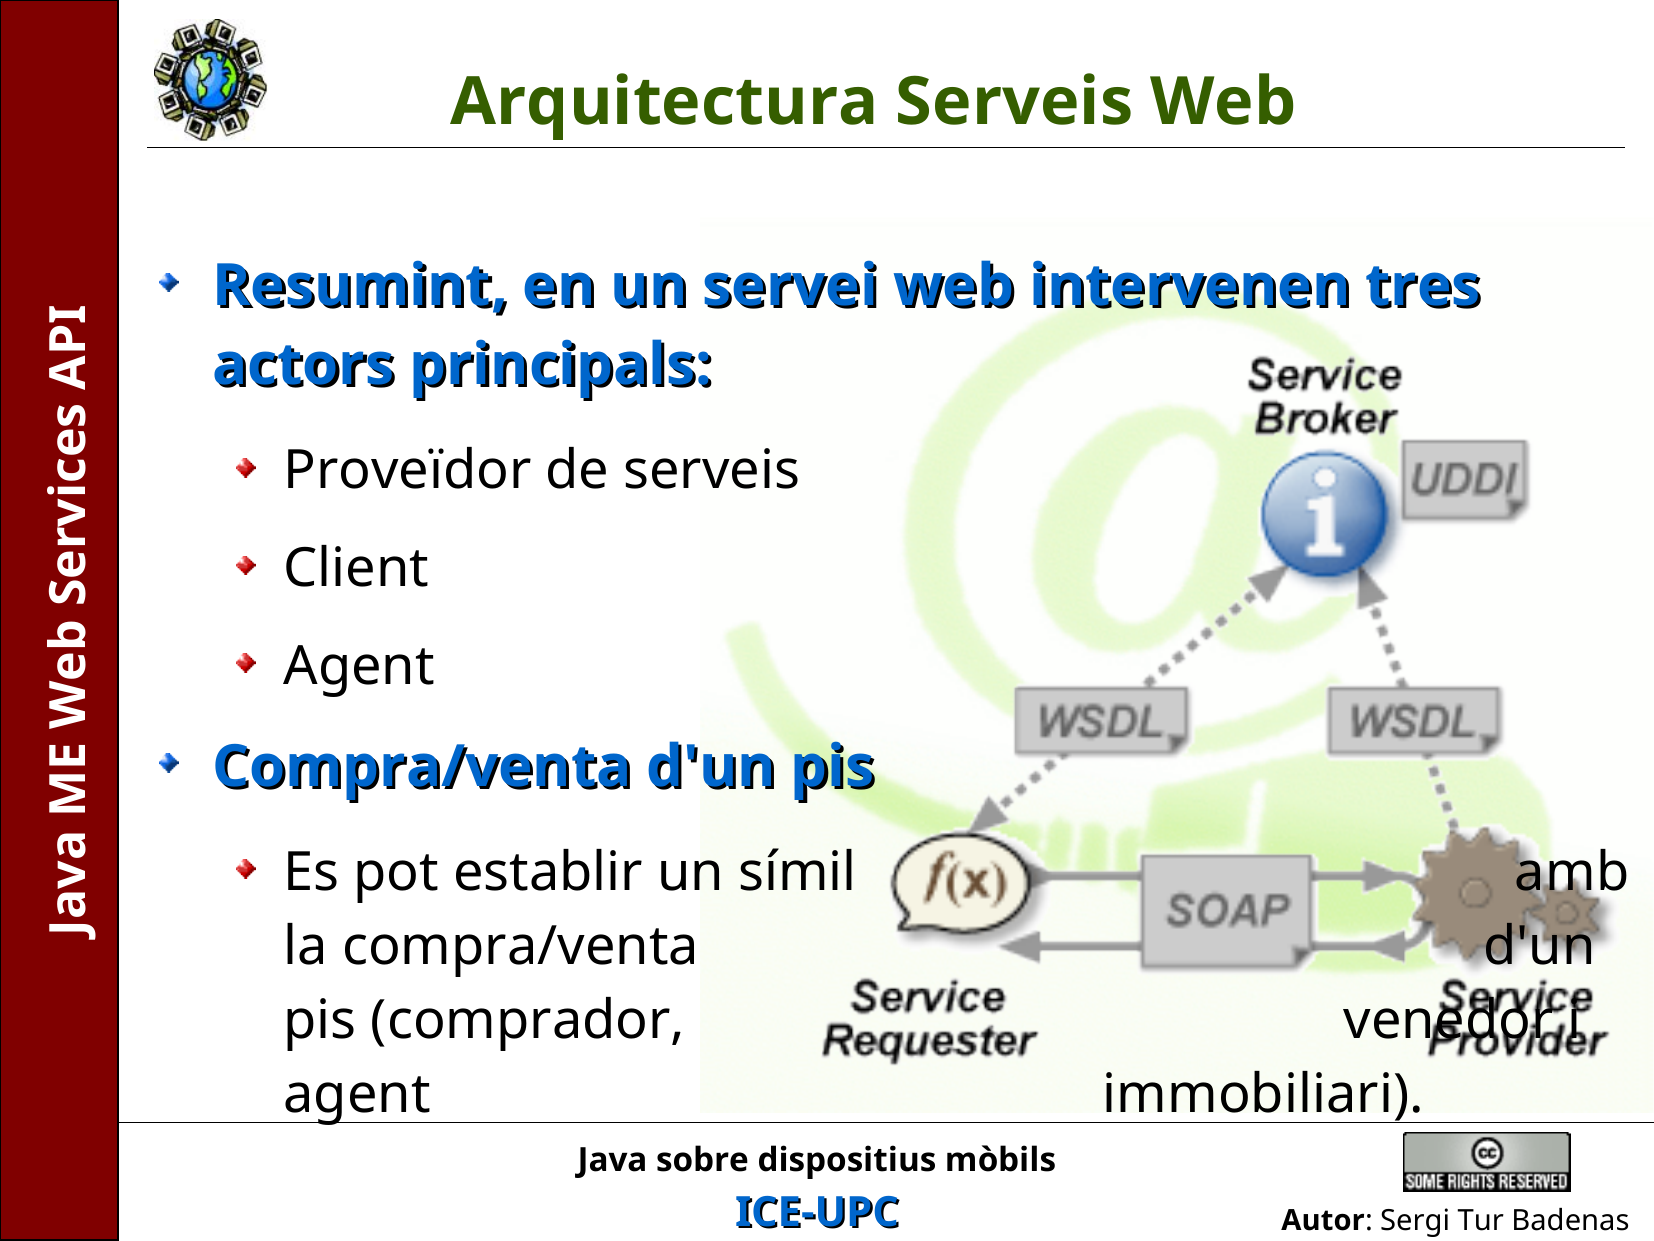

# Arquitectura Serveis Web
Resumint, en un servei web intervenen tres actors principals:
Proveïdor de serveis
Client
Agent
Compra/venta d'un pis
Es pot establir un símil amb la compra/venta d'un pis (comprador, venedor i agent immobiliari).